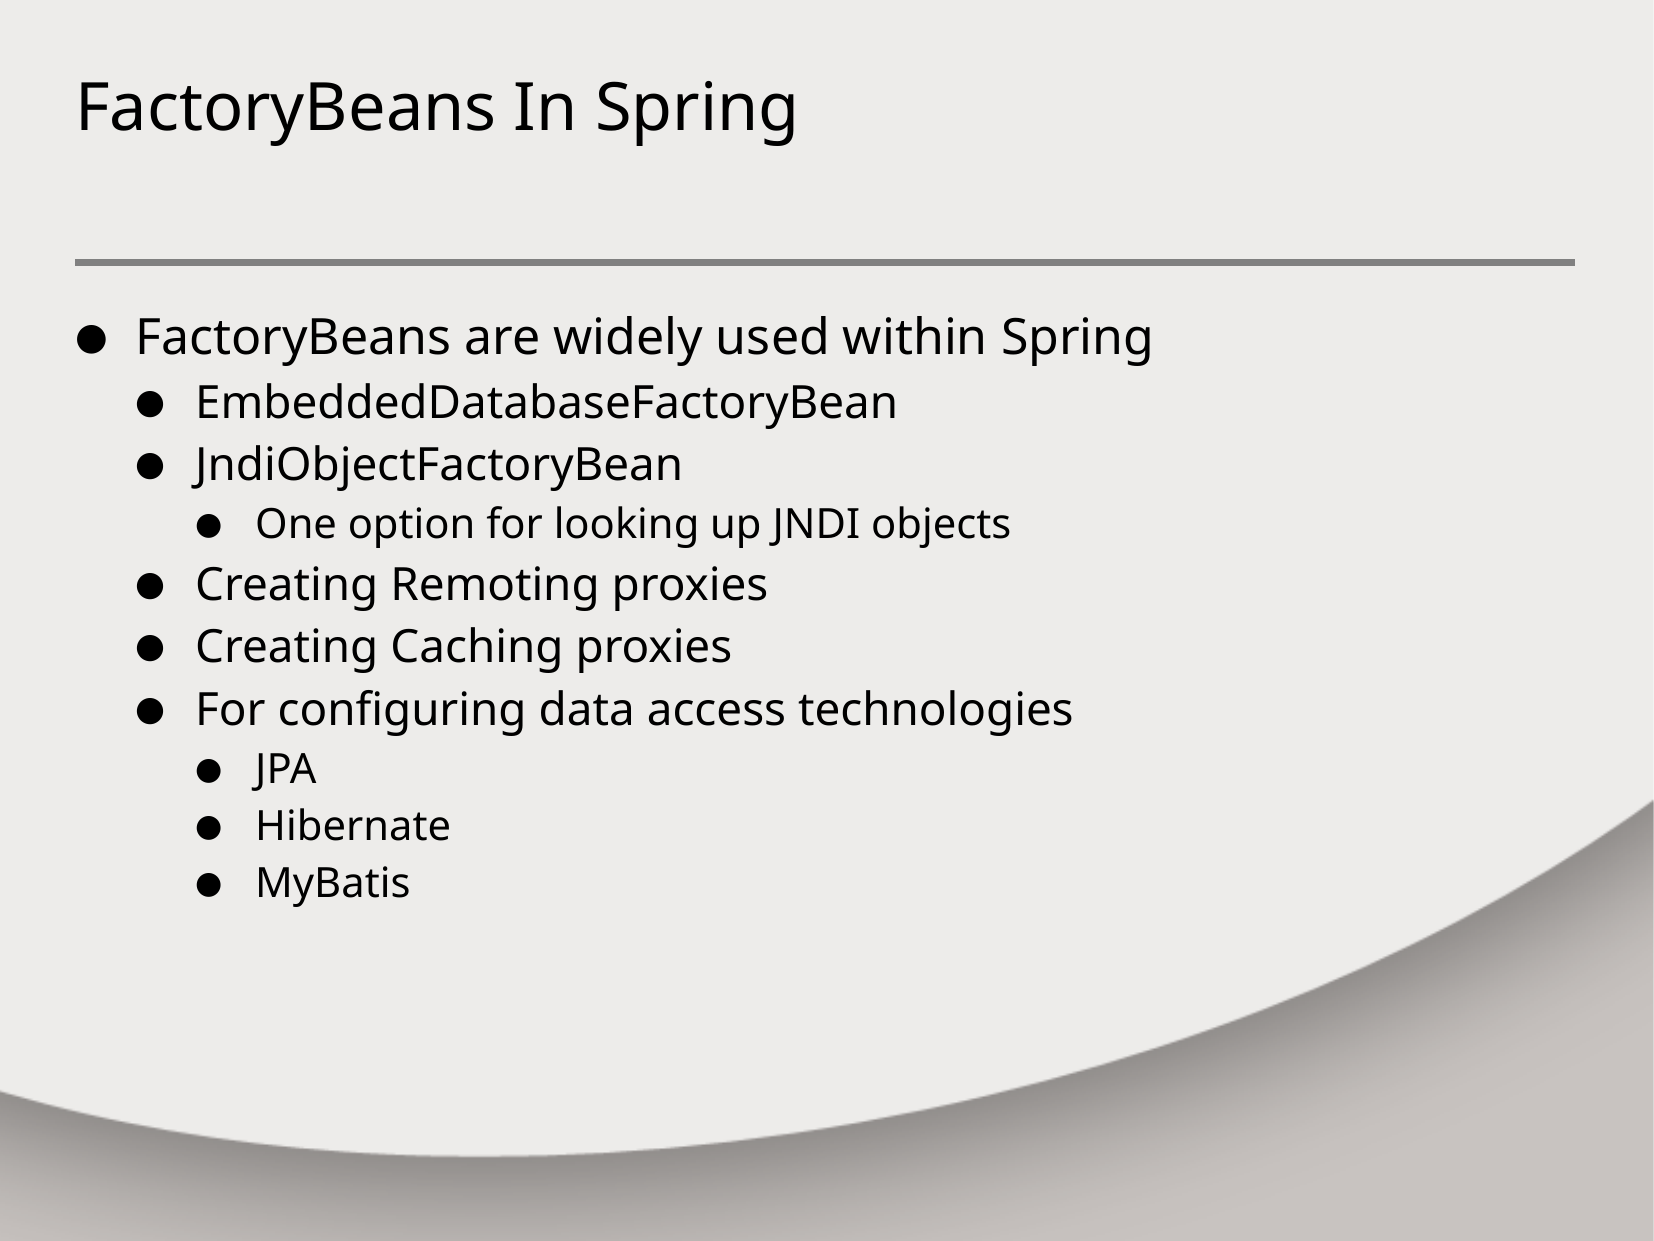

# FactoryBeans In Spring
FactoryBeans are widely used within Spring
EmbeddedDatabaseFactoryBean
JndiObjectFactoryBean
One option for looking up JNDI objects
Creating Remoting proxies
Creating Caching proxies
For configuring data access technologies
JPA
Hibernate
MyBatis